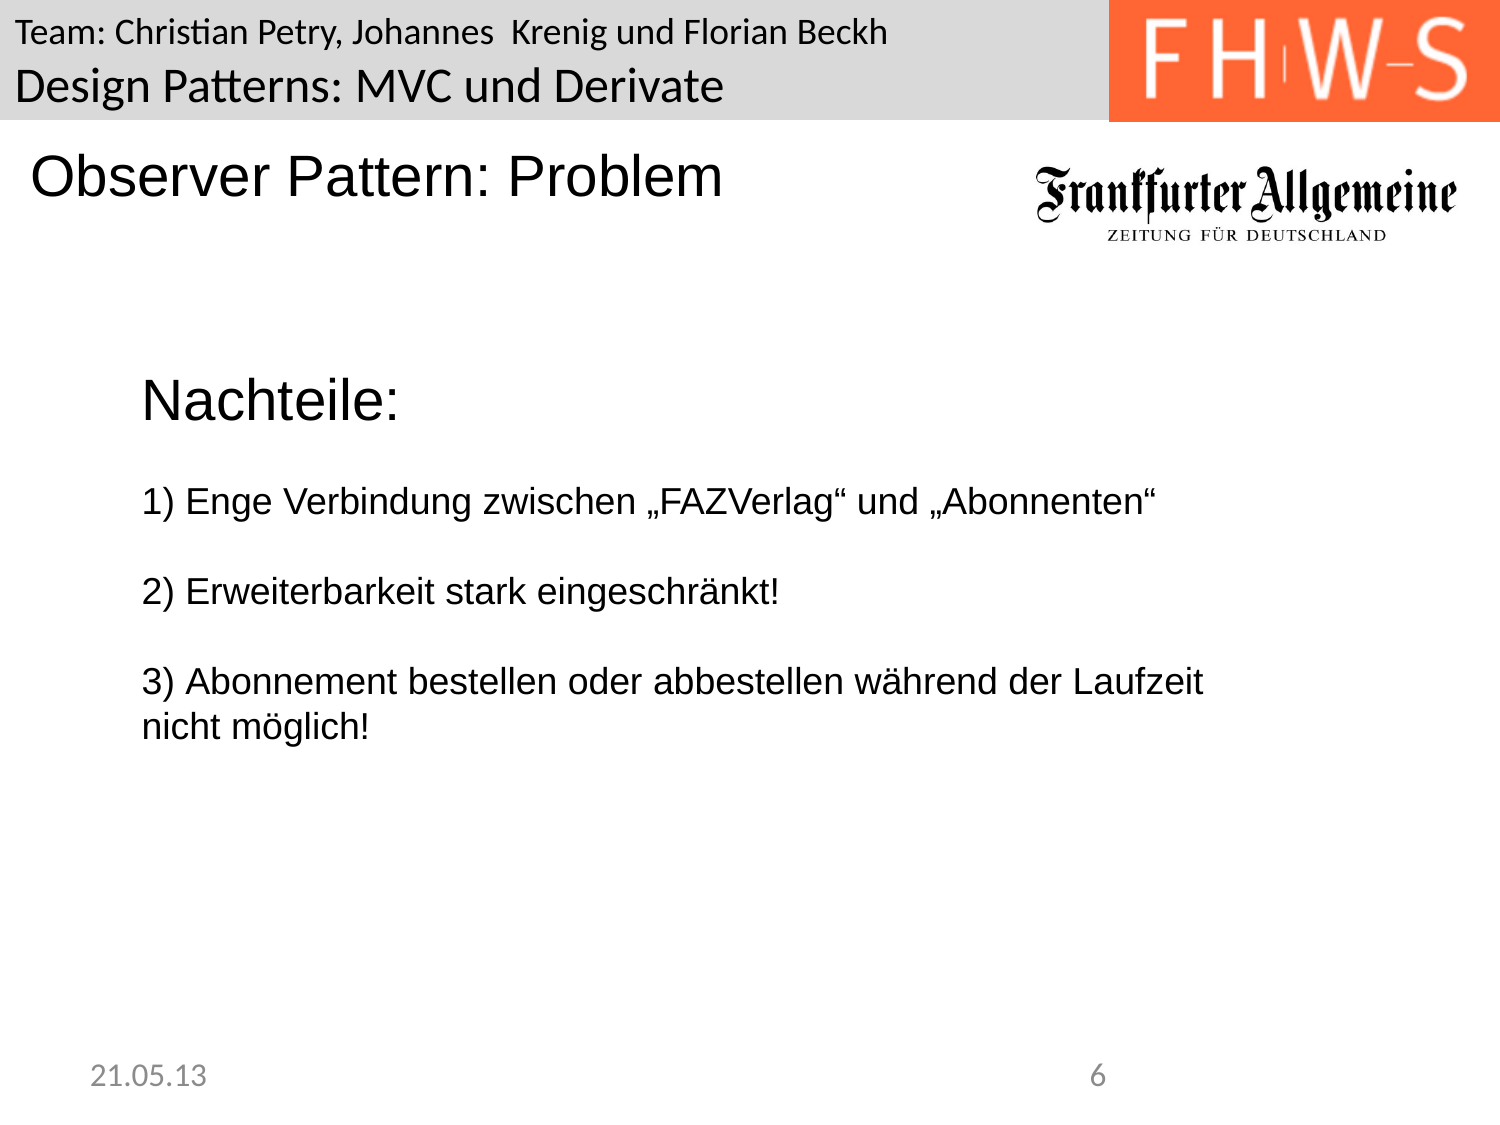

Observer Pattern: Problem
Nachteile:
 Enge Verbindung zwischen „FAZVerlag“ und „Abonnenten“
 Erweiterbarkeit stark eingeschränkt!
 Abonnement bestellen oder abbestellen während der Laufzeit nicht möglich!
21.05.13